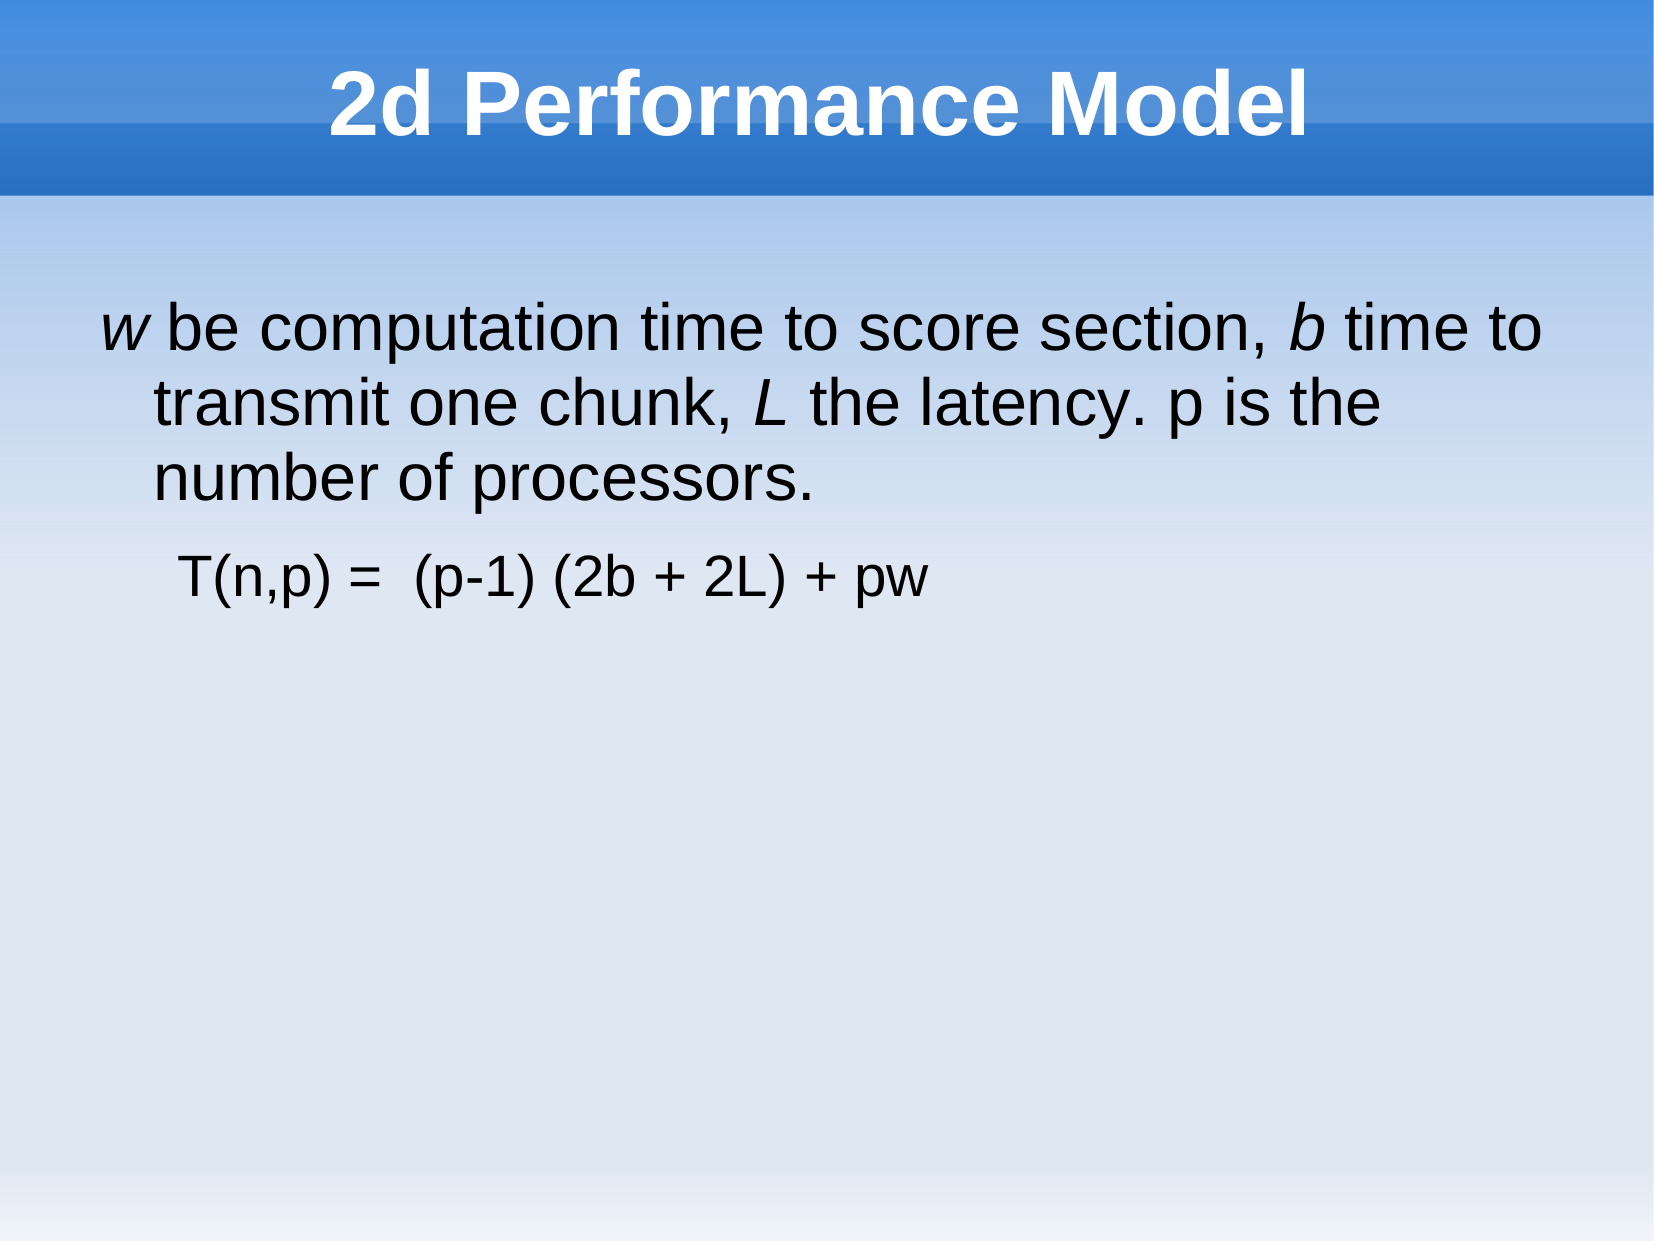

# 2d Performance Model
w be computation time to score section, b time to transmit one chunk, L the latency. p is the number of processors.
T(n,p) = (p-1) (2b + 2L) + pw